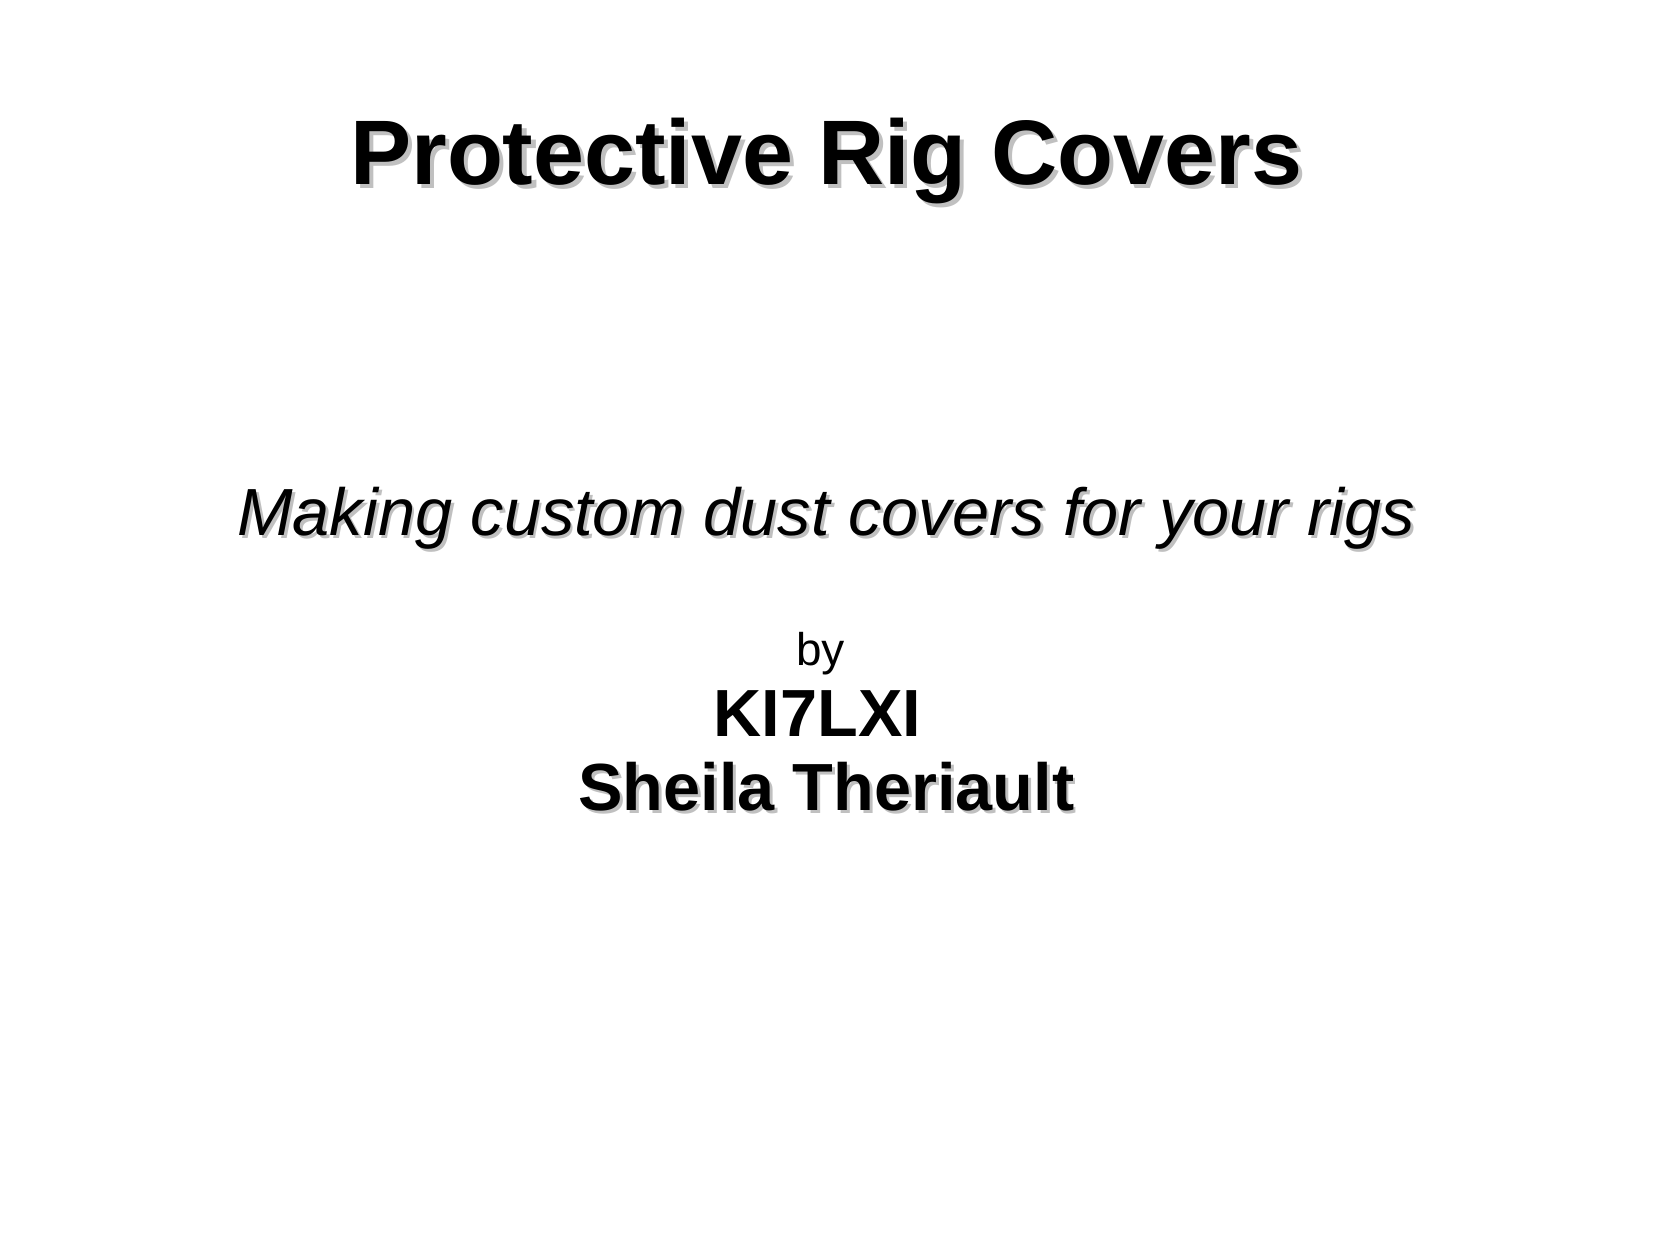

# Protective Rig Covers
Making custom dust covers for your rigs
by
KI7LXI
Sheila Theriault